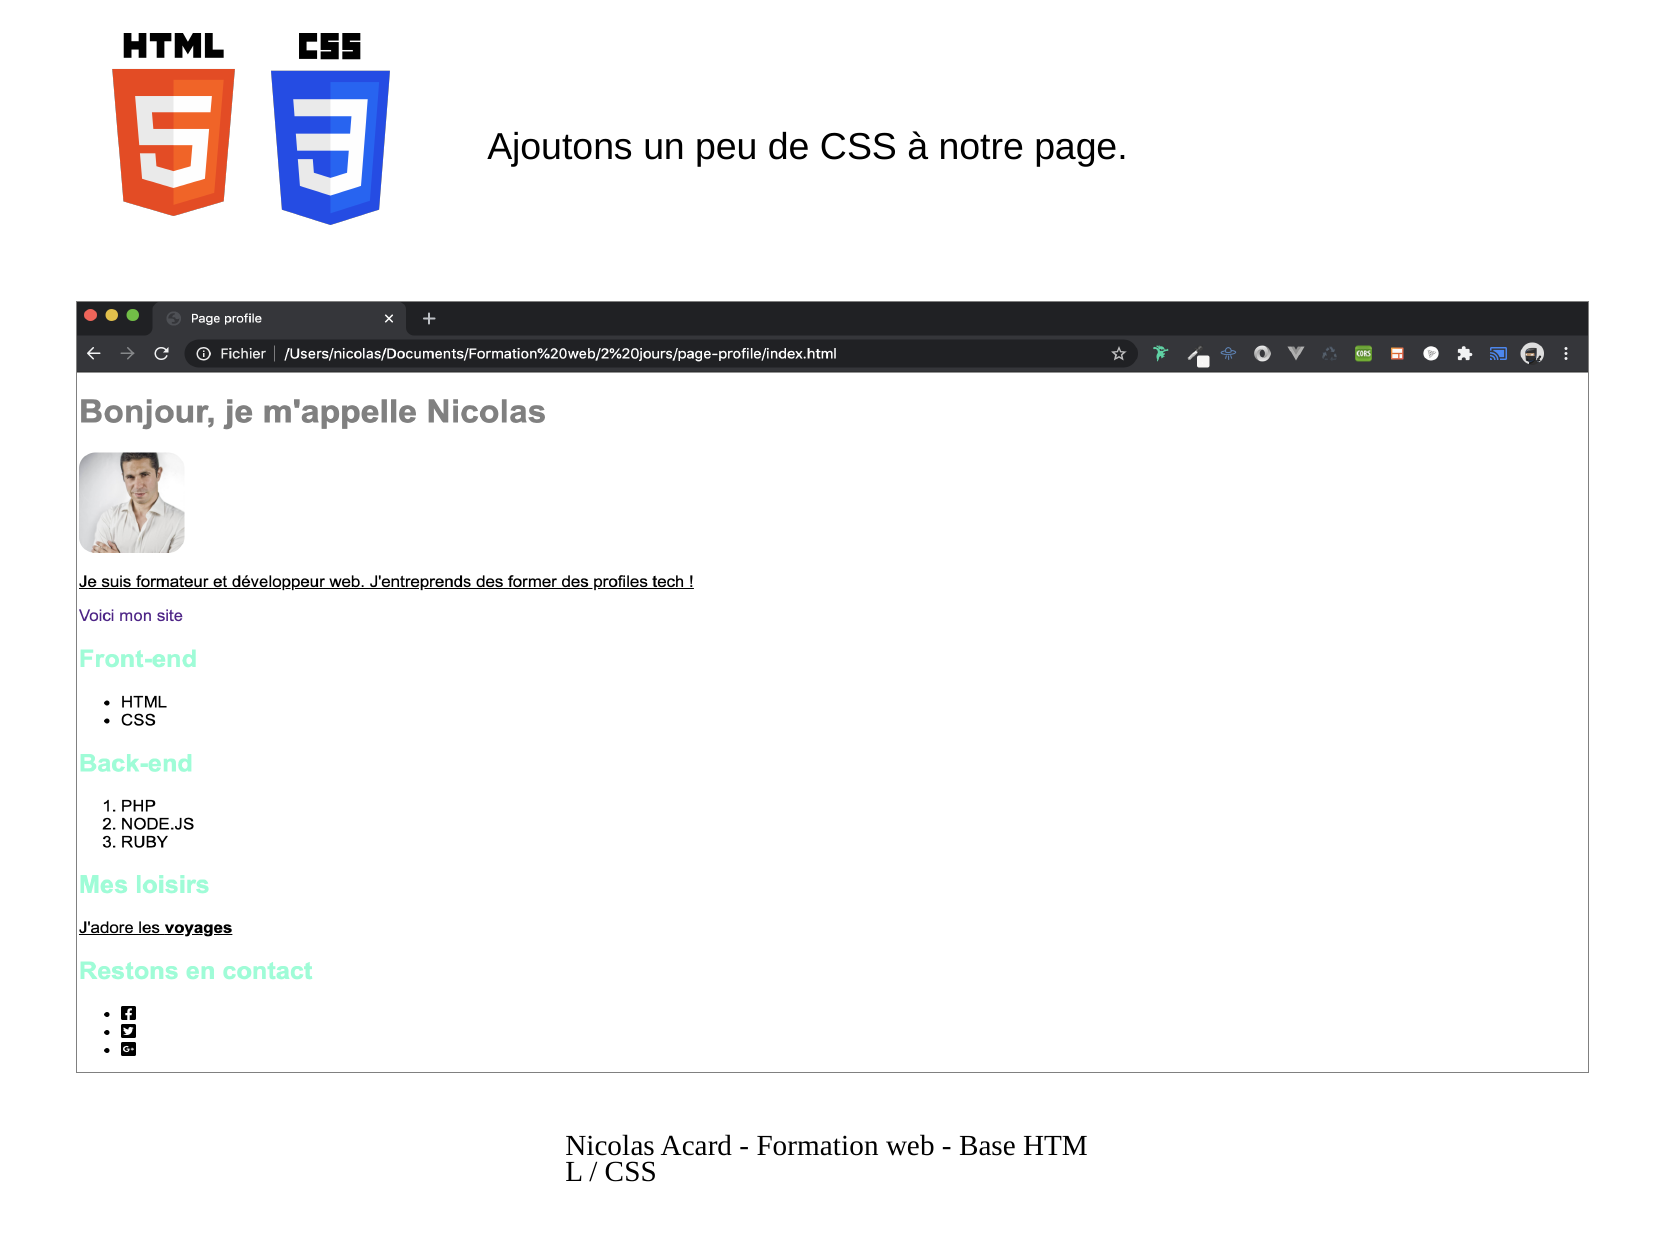

Ajoutons un peu de CSS à notre page.
Nicolas Acard - Formation web - Base HTML / CSS